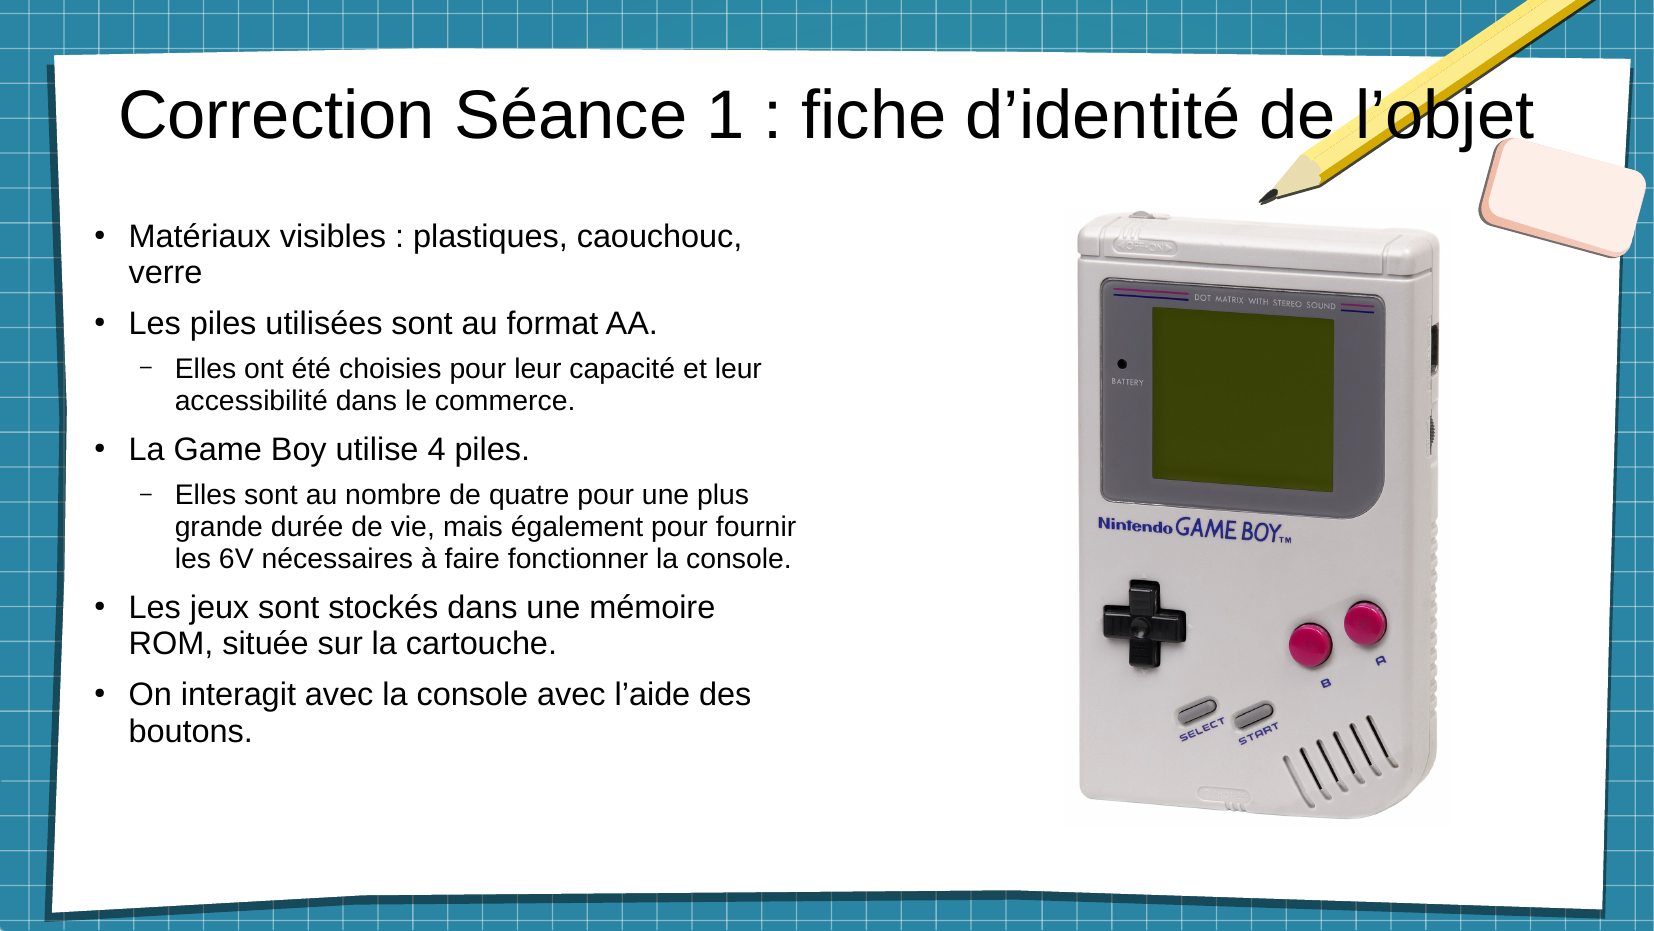

# Correction Séance 1 : fiche d’identité de l’objet
Matériaux visibles : plastiques, caouchouc, verre
Les piles utilisées sont au format AA.
Elles ont été choisies pour leur capacité et leur accessibilité dans le commerce.
La Game Boy utilise 4 piles.
Elles sont au nombre de quatre pour une plus grande durée de vie, mais également pour fournir les 6V nécessaires à faire fonctionner la console.
Les jeux sont stockés dans une mémoire ROM, située sur la cartouche.
On interagit avec la console avec l’aide des boutons.